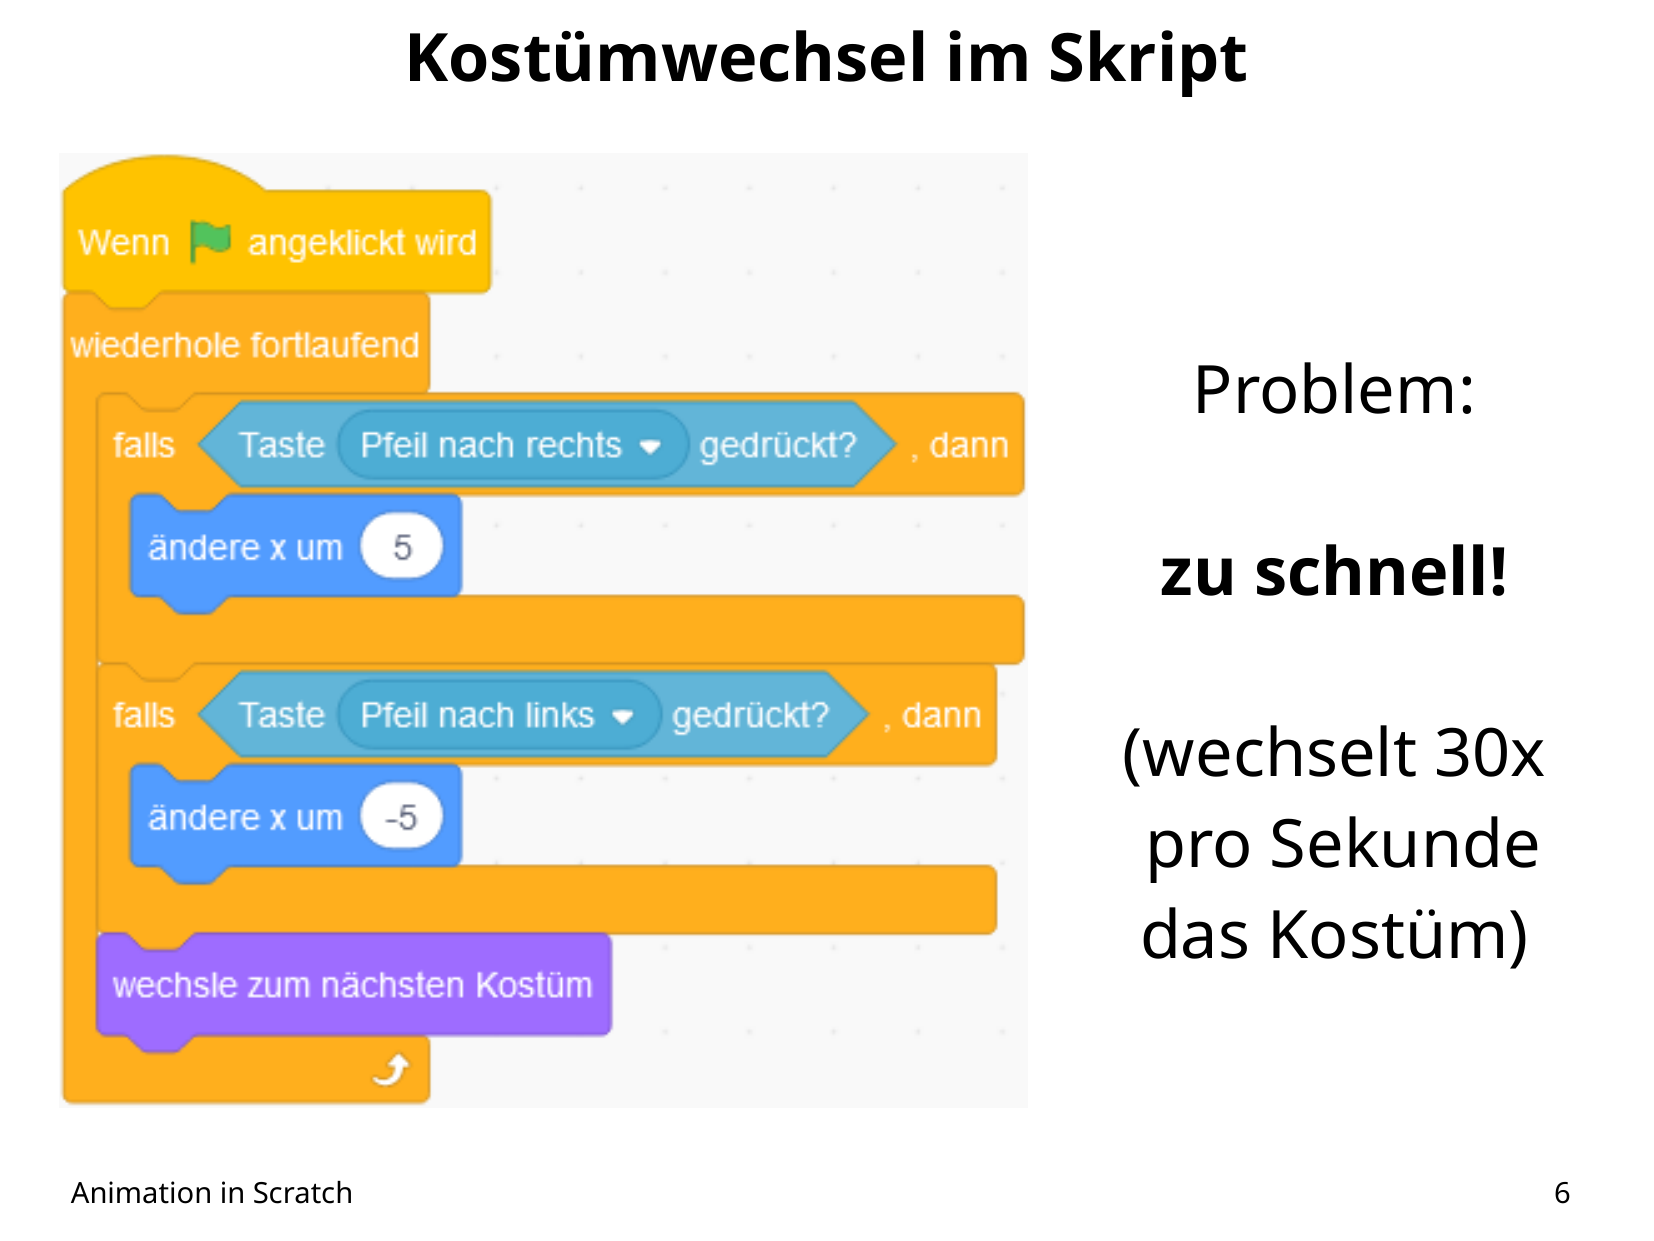

# Kostümwechsel im Skript
Problem:
zu schnell!
(wechselt 30x
 pro Sekunde
das Kostüm)
Animation in Scratch
6